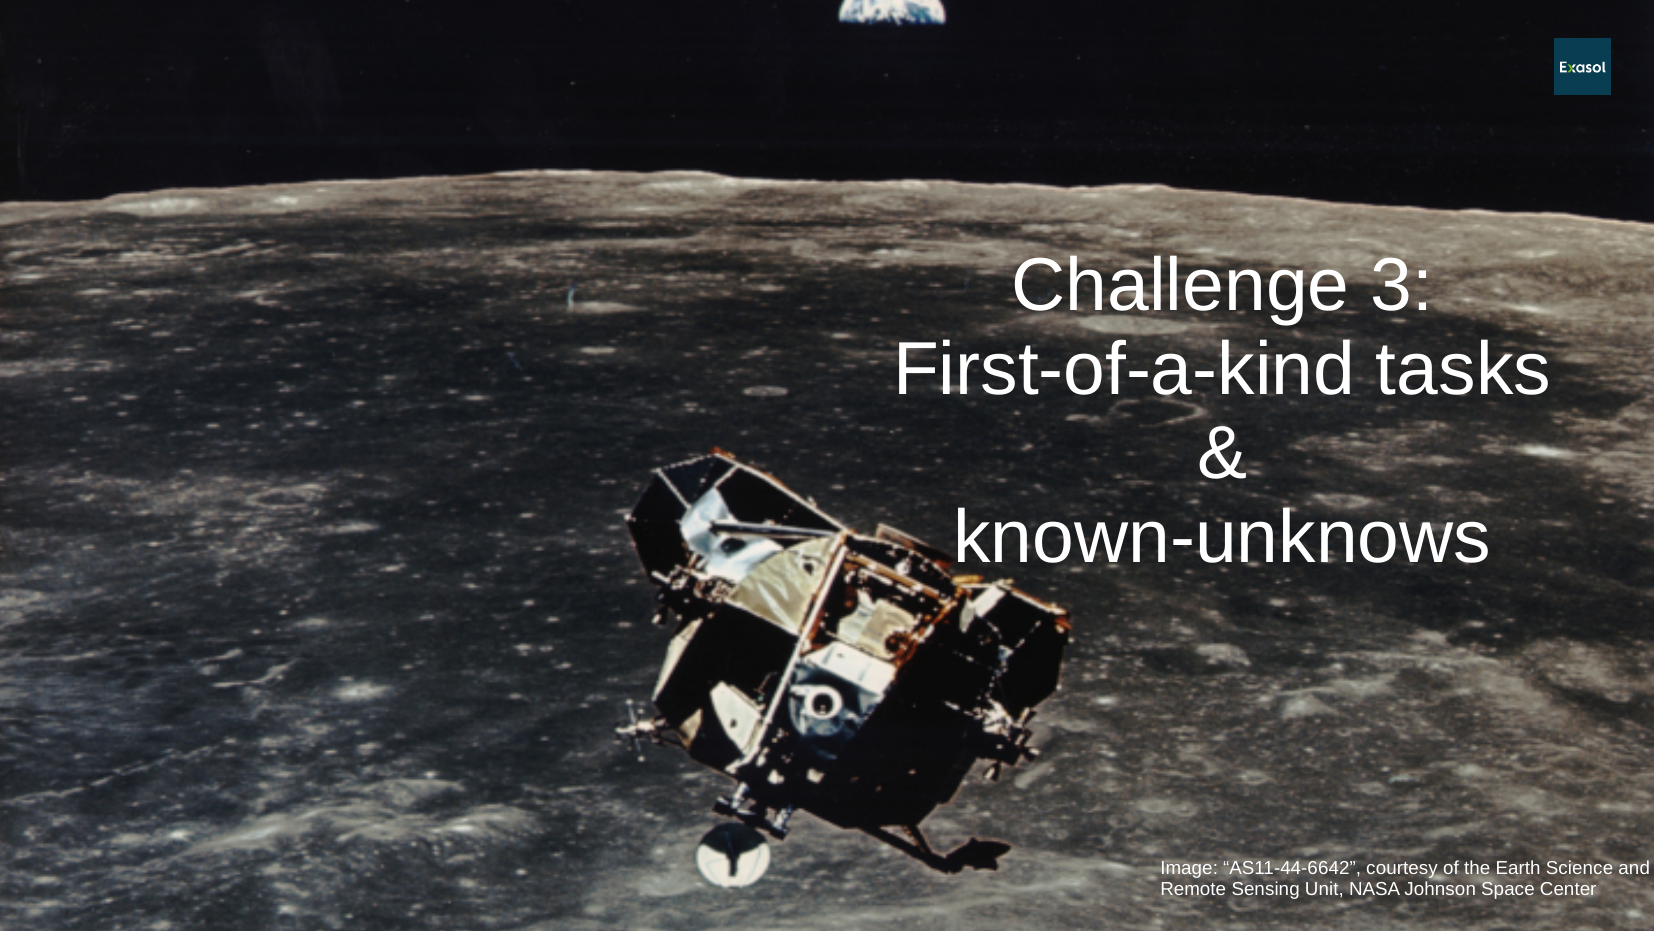

# Challenge 3:
First-of-a-kind tasks
&
known-unknows
Image: “AS11-44-6642”, courtesy of the Earth Science and
Remote Sensing Unit, NASA Johnson Space Center